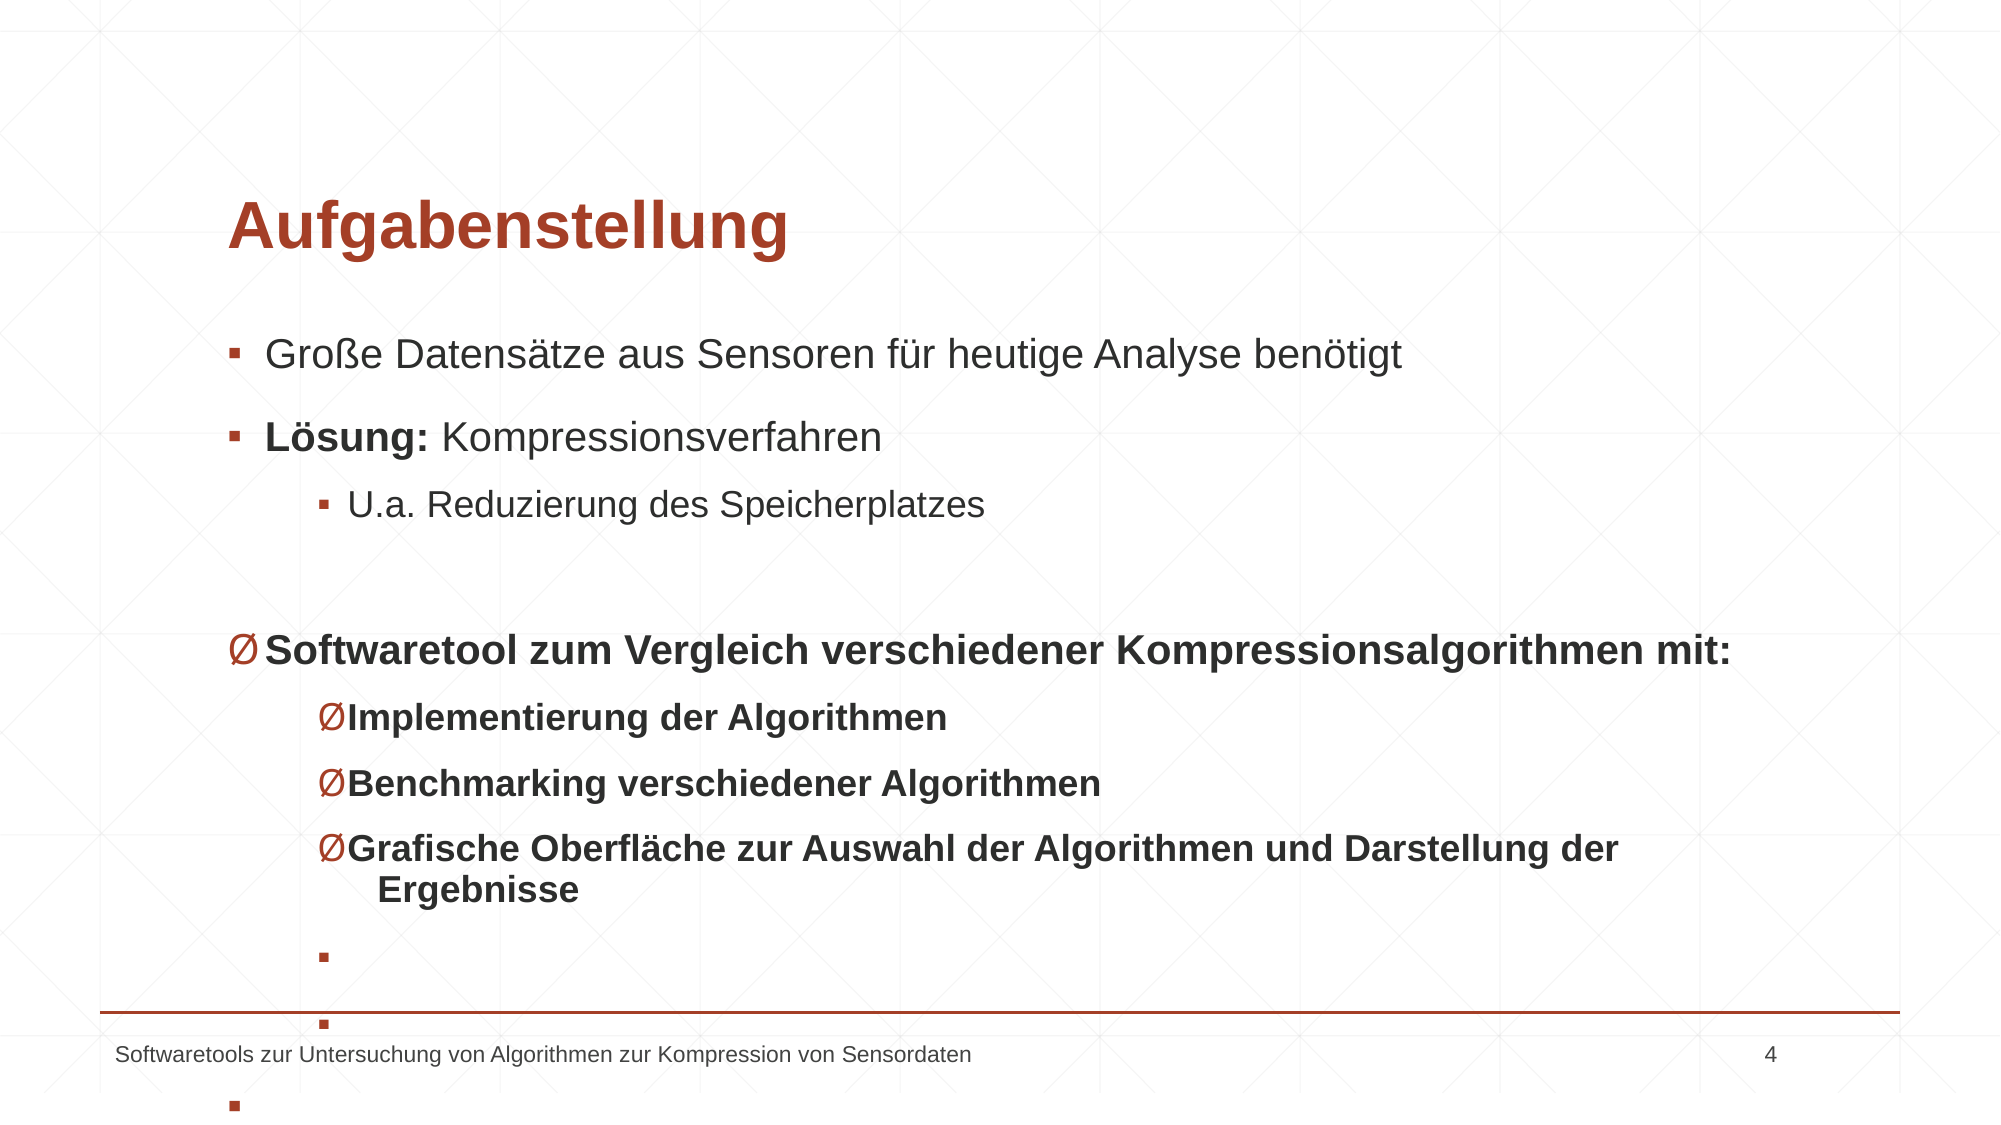

# Aufgabenstellung
Große Datensätze aus Sensoren für heutige Analyse benötigt
Lösung: Kompressionsverfahren
U.a. Reduzierung des Speicherplatzes
Softwaretool zum Vergleich verschiedener Kompressionsalgorithmen mit:
Implementierung der Algorithmen
Benchmarking verschiedener Algorithmen
Grafische Oberfläche zur Auswahl der Algorithmen und Darstellung der Ergebnisse
Softwaretools zur Untersuchung von Algorithmen zur Kompression von Sensordaten